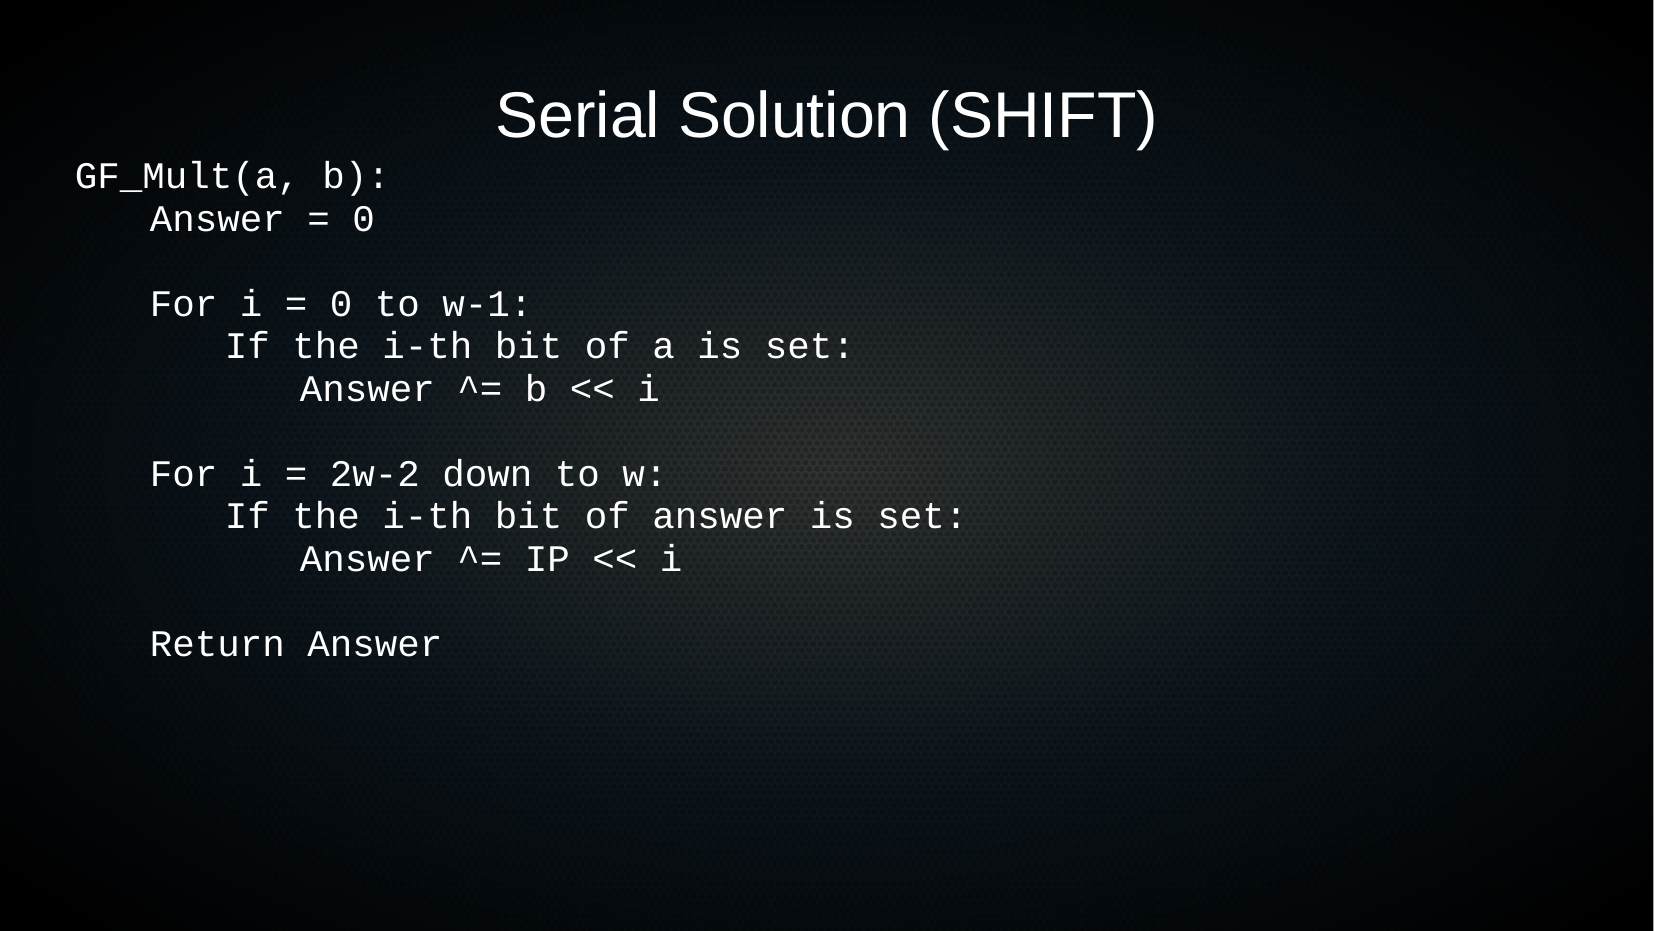

# Serial Solution (SHIFT)
GF_Mult(a, b):
	Answer = 0
	For i = 0 to w-1:
		If the i-th bit of a is set:
			Answer ^= b << i
	For i = 2w-2 down to w:
		If the i-th bit of answer is set:
			Answer ^= IP << i
	Return Answer